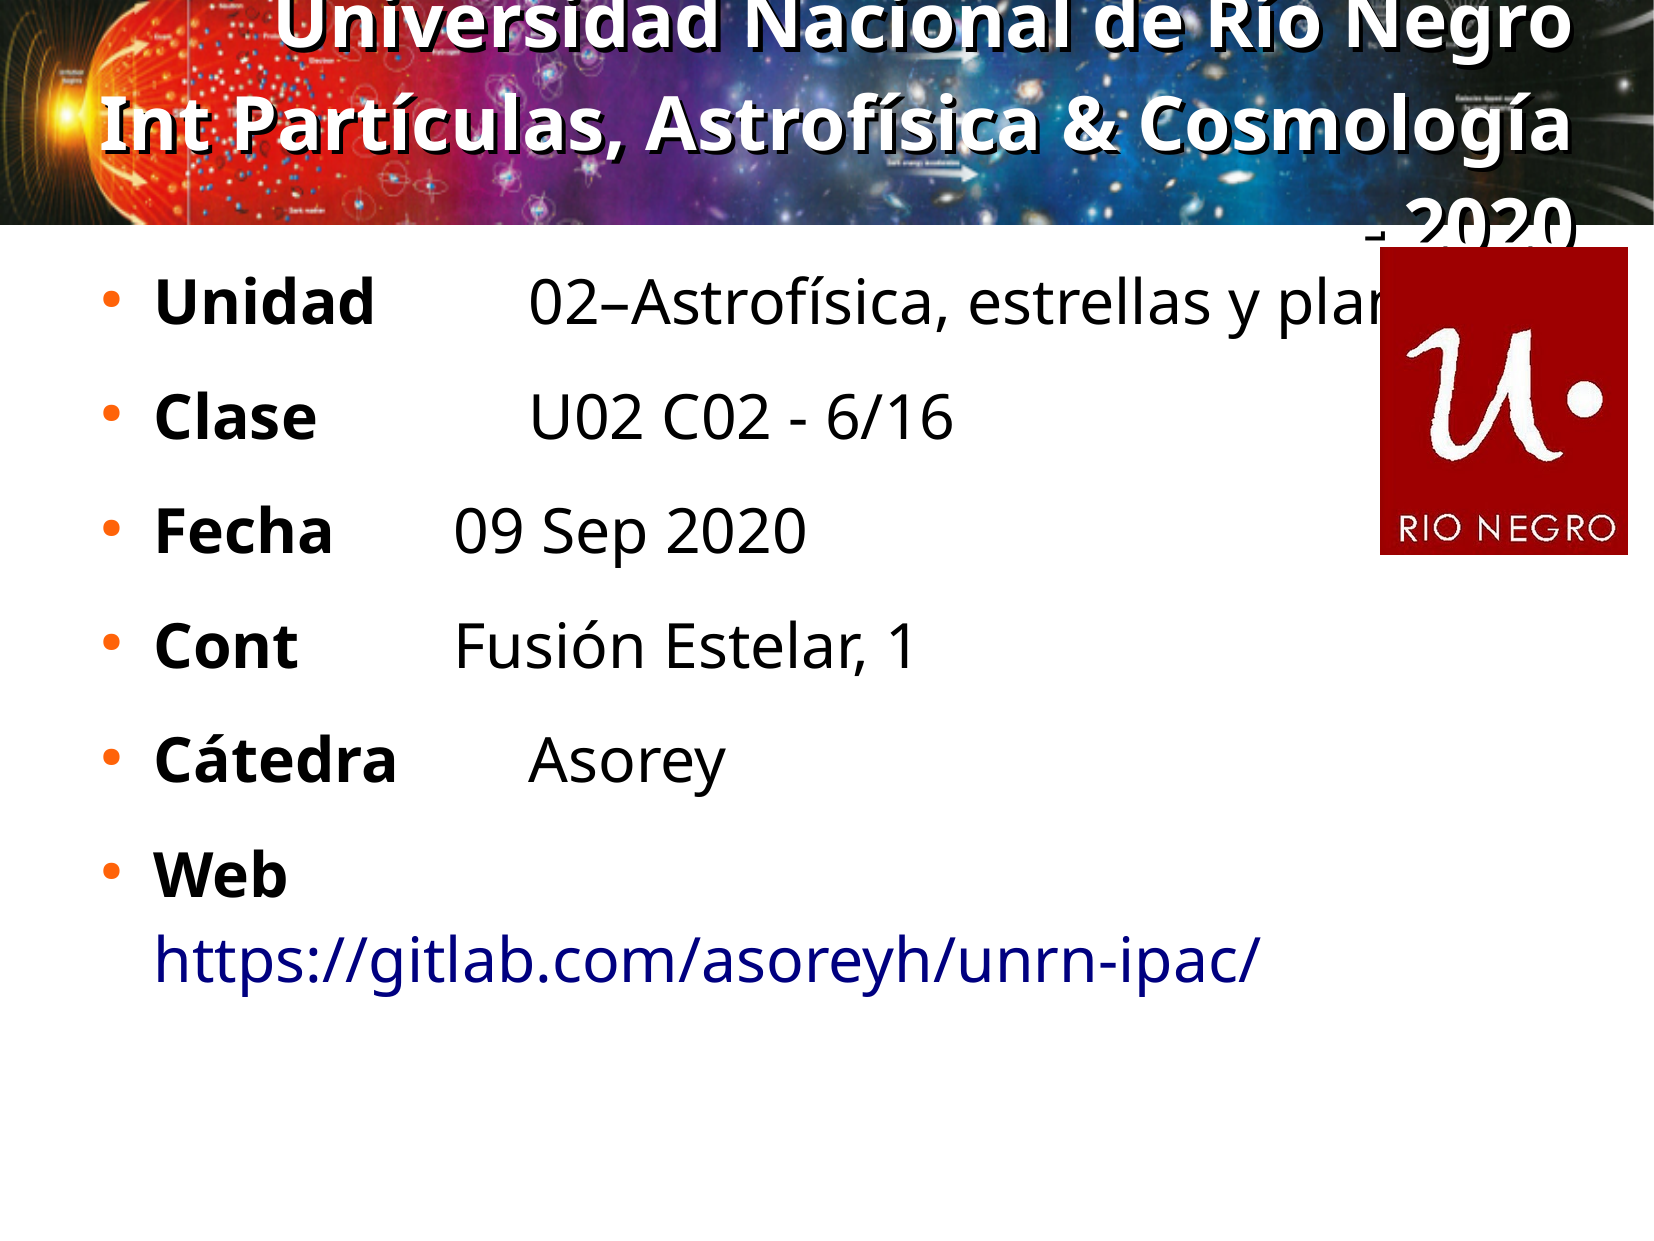

# Universidad Nacional de Río Negro Int Partículas, Astrofísica & Cosmología - 2020
Unidad 		02–Astrofísica, estrellas y planetas
Clase			U02 C02 - 6/16
Fecha		09 Sep 2020
Cont			Fusión Estelar, 1
Cátedra		Asorey
Web 			https://gitlab.com/asoreyh/unrn-ipac/